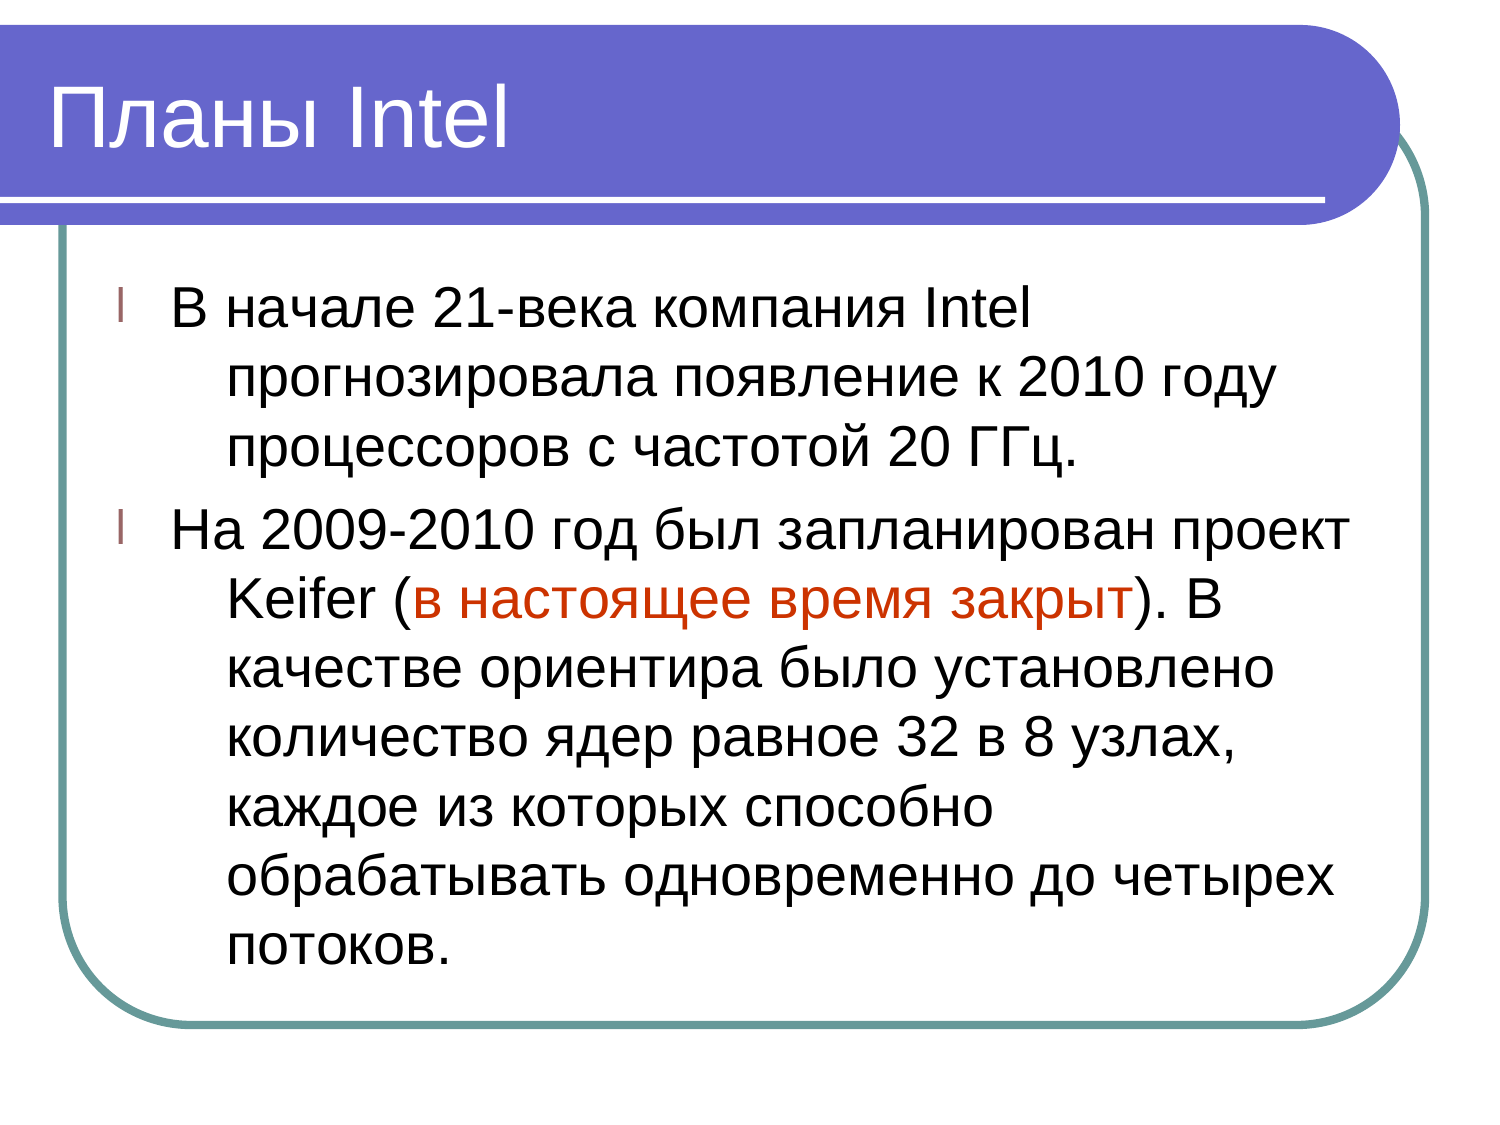

# Планы Intel
В начале 21-века компания Intel прогнозировала появление к 2010 году процессоров с частотой 20 ГГц.
На 2009-2010 год был запланирован проект Keifer (в настоящее время закрыт). В качестве ориентира было установлено количество ядер равное 32 в 8 узлах, каждое из которых способно обрабатывать одновременно до четырех потоков.